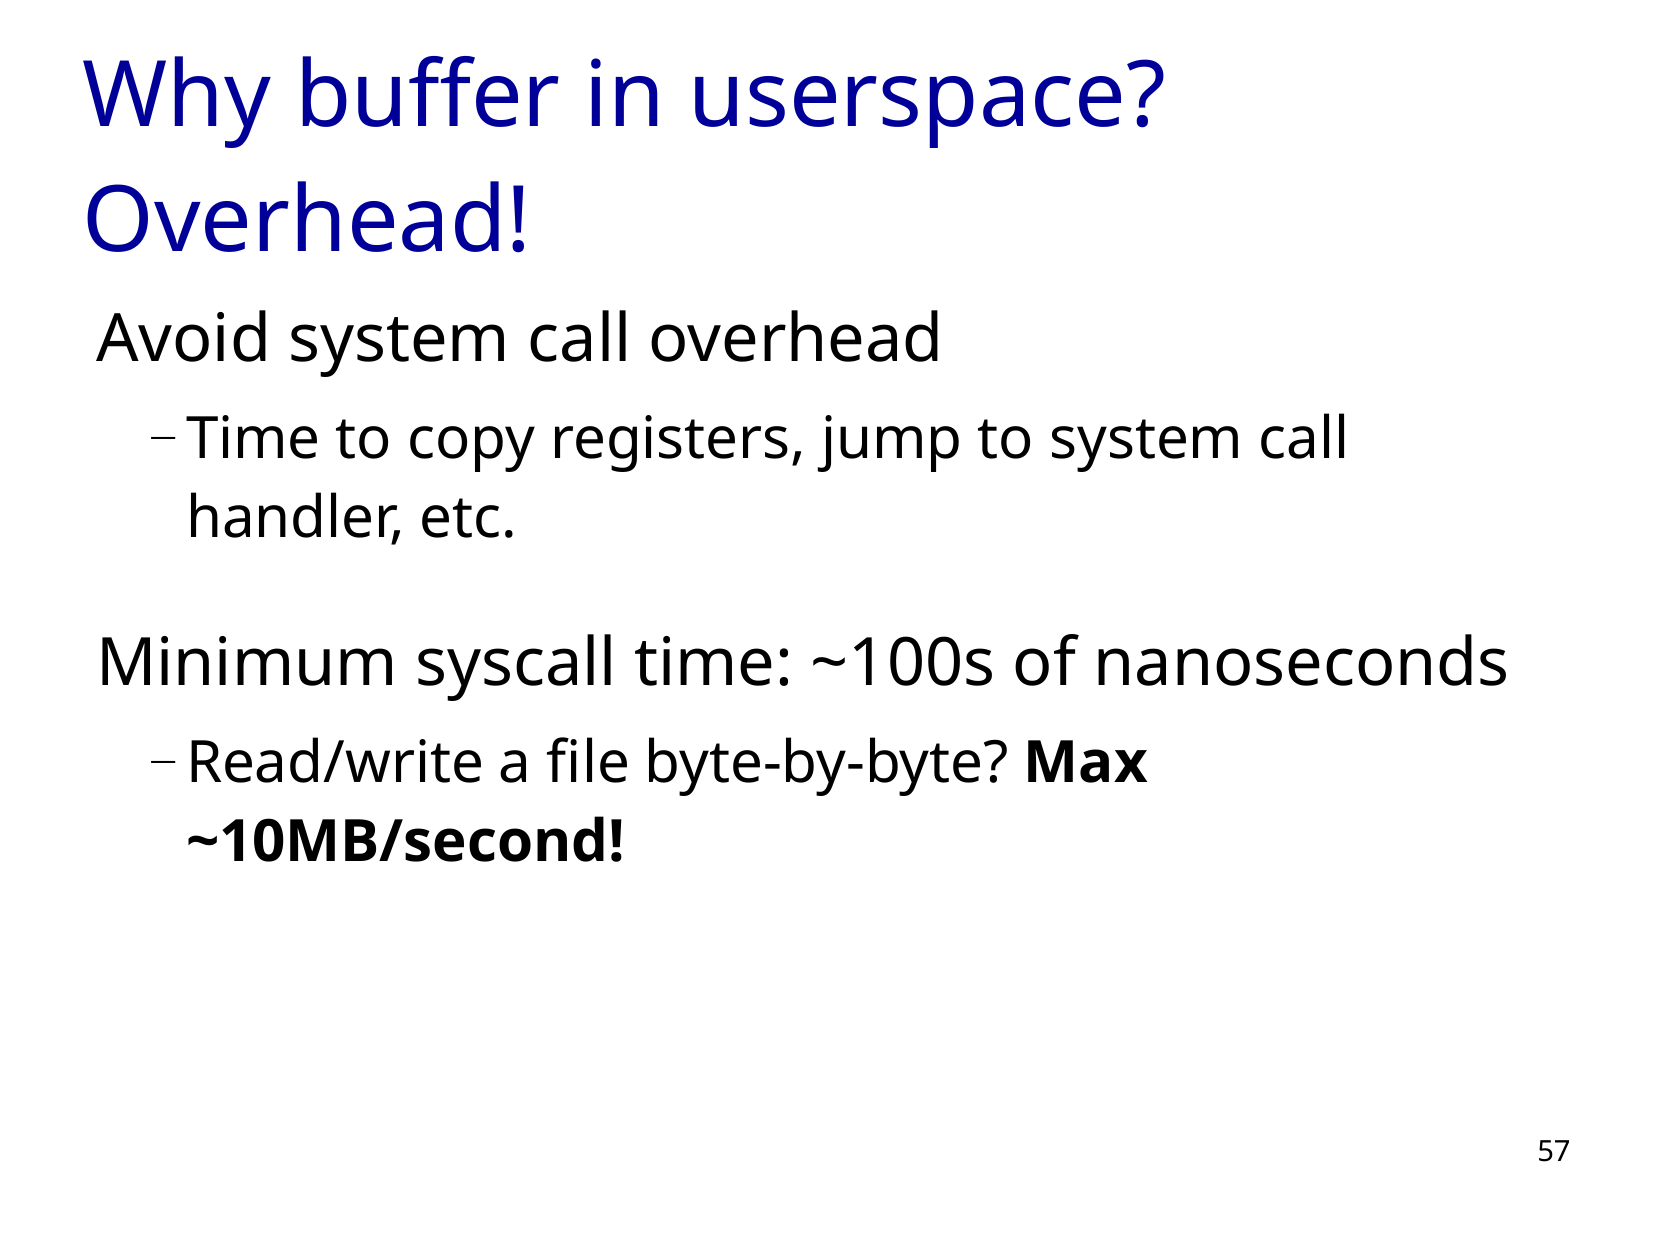

# Why buffer in userspace? Overhead!
Avoid system call overhead
Time to copy registers, jump to system call handler, etc.
Minimum syscall time: ~100s of nanoseconds
Read/write a file byte-by-byte? Max ~10MB/second!
57